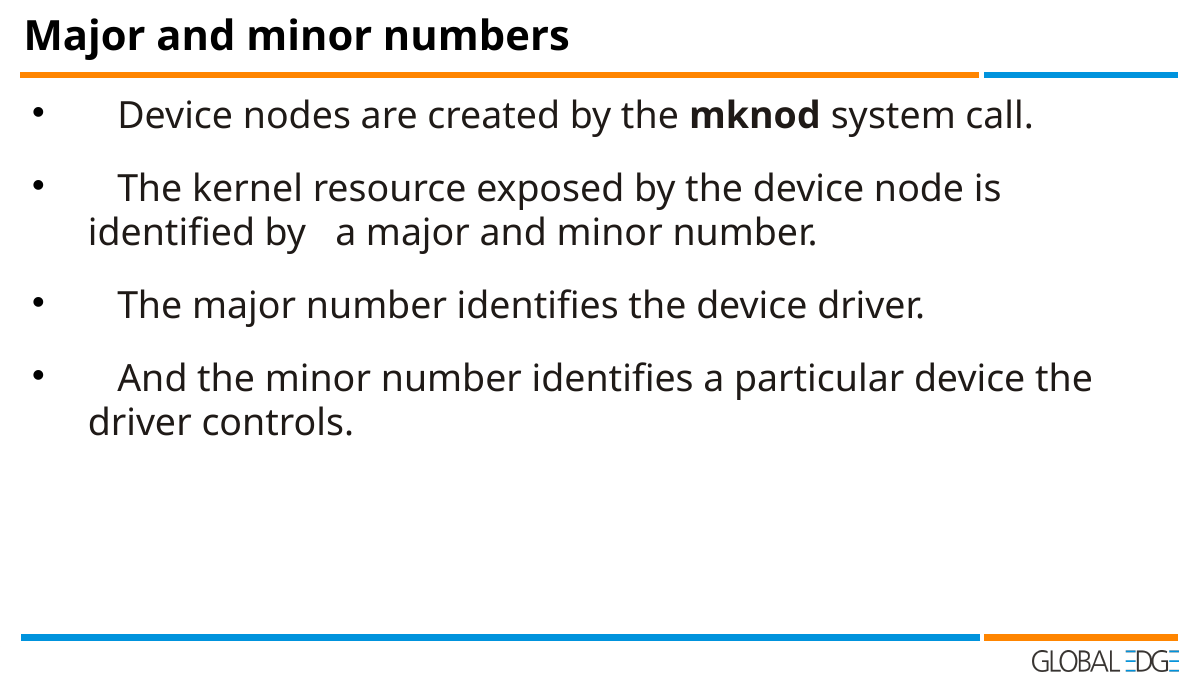

# Major and minor numbers
 Device nodes are created by the mknod system call.
 The kernel resource exposed by the device node is identified by a major and minor number.
 The major number identifies the device driver.
 And the minor number identifies a particular device the driver controls.